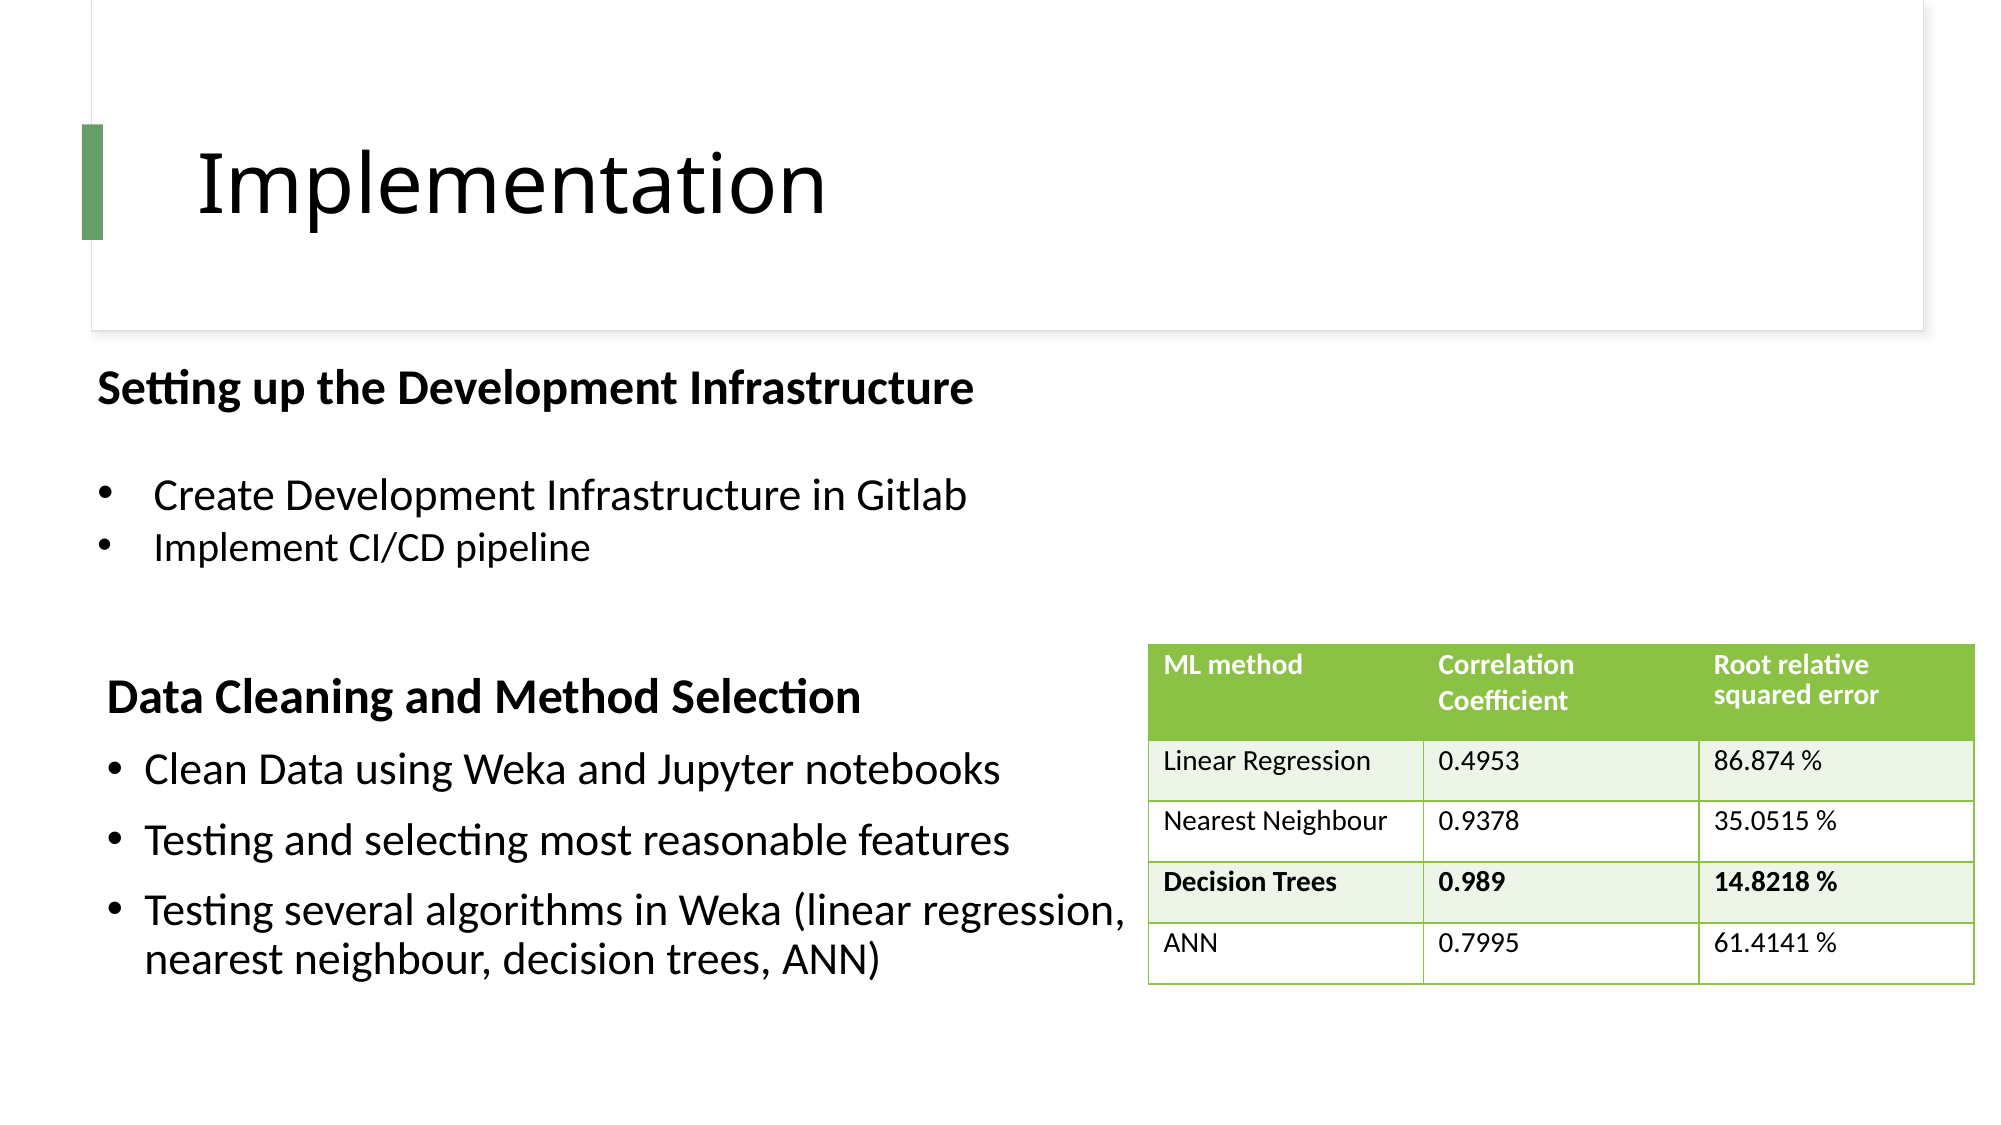

# Implementation
Setting up the Development Infrastructure
Create Development Infrastructure in Gitlab
Implement CI/CD pipeline
| ML method | Correlation Coefficient | Root relative squared error |
| --- | --- | --- |
| Linear Regression | 0.4953 | 86.874 % |
| Nearest Neighbour | 0.9378 | 35.0515 % |
| Decision Trees | 0.989 | 14.8218 % |
| ANN | 0.7995 | 61.4141 % |
Data Cleaning and Method Selection
Clean Data using Weka and Jupyter notebooks
Testing and selecting most reasonable features
Testing several algorithms in Weka (linear regression, nearest neighbour, decision trees, ANN)